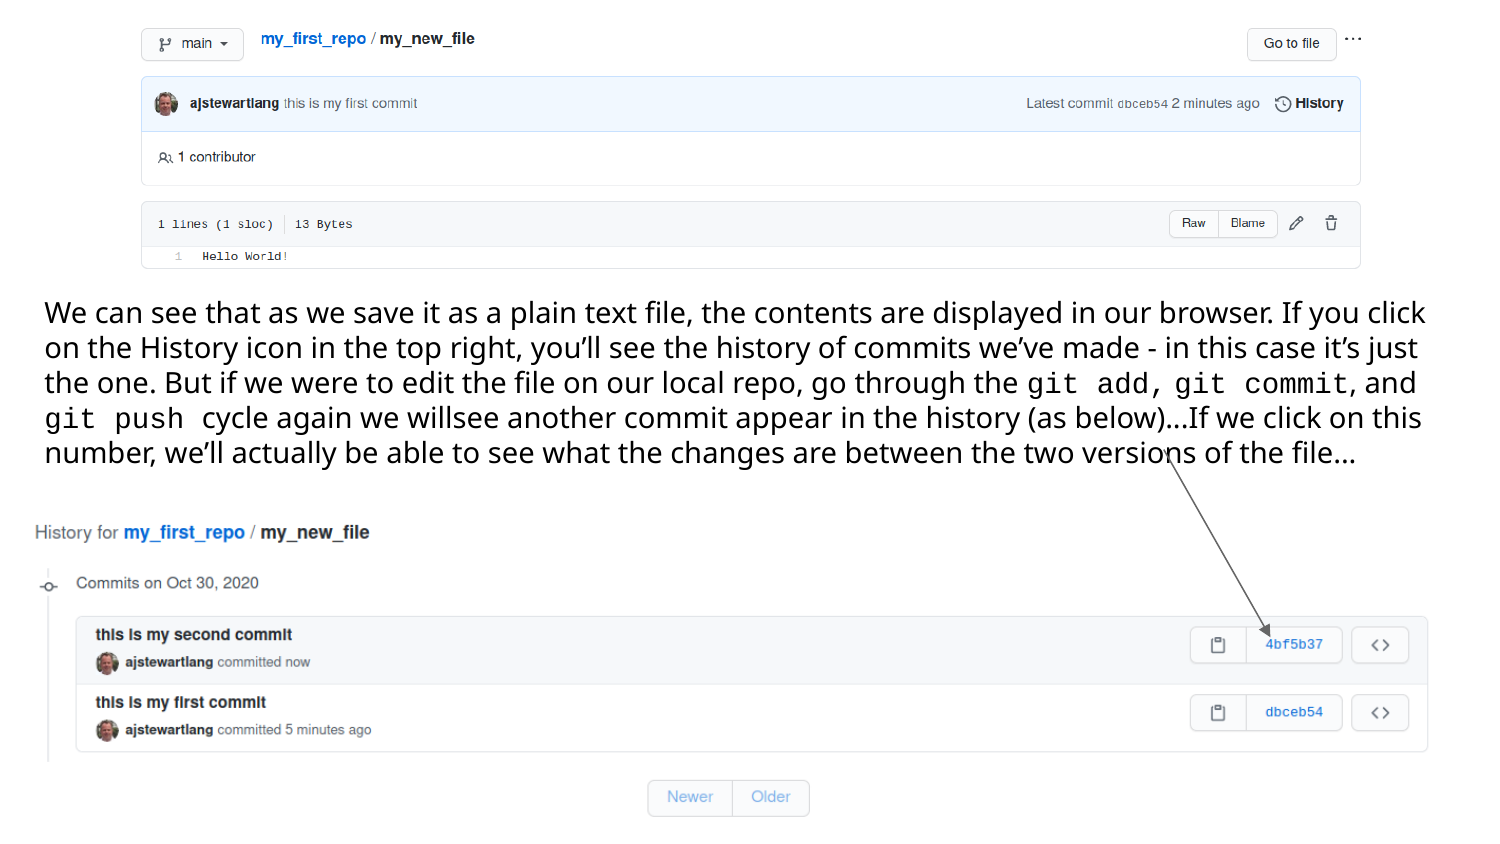

We can see that as we save it as a plain text file, the contents are displayed in our browser. If you click on the History icon in the top right, you’ll see the history of commits we’ve made - in this case it’s just the one. But if we were to edit the file on our local repo, go through the git add, git commit, and git push cycle again we willsee another commit appear in the history (as below)...If we click on this number, we’ll actually be able to see what the changes are between the two versions of the file...